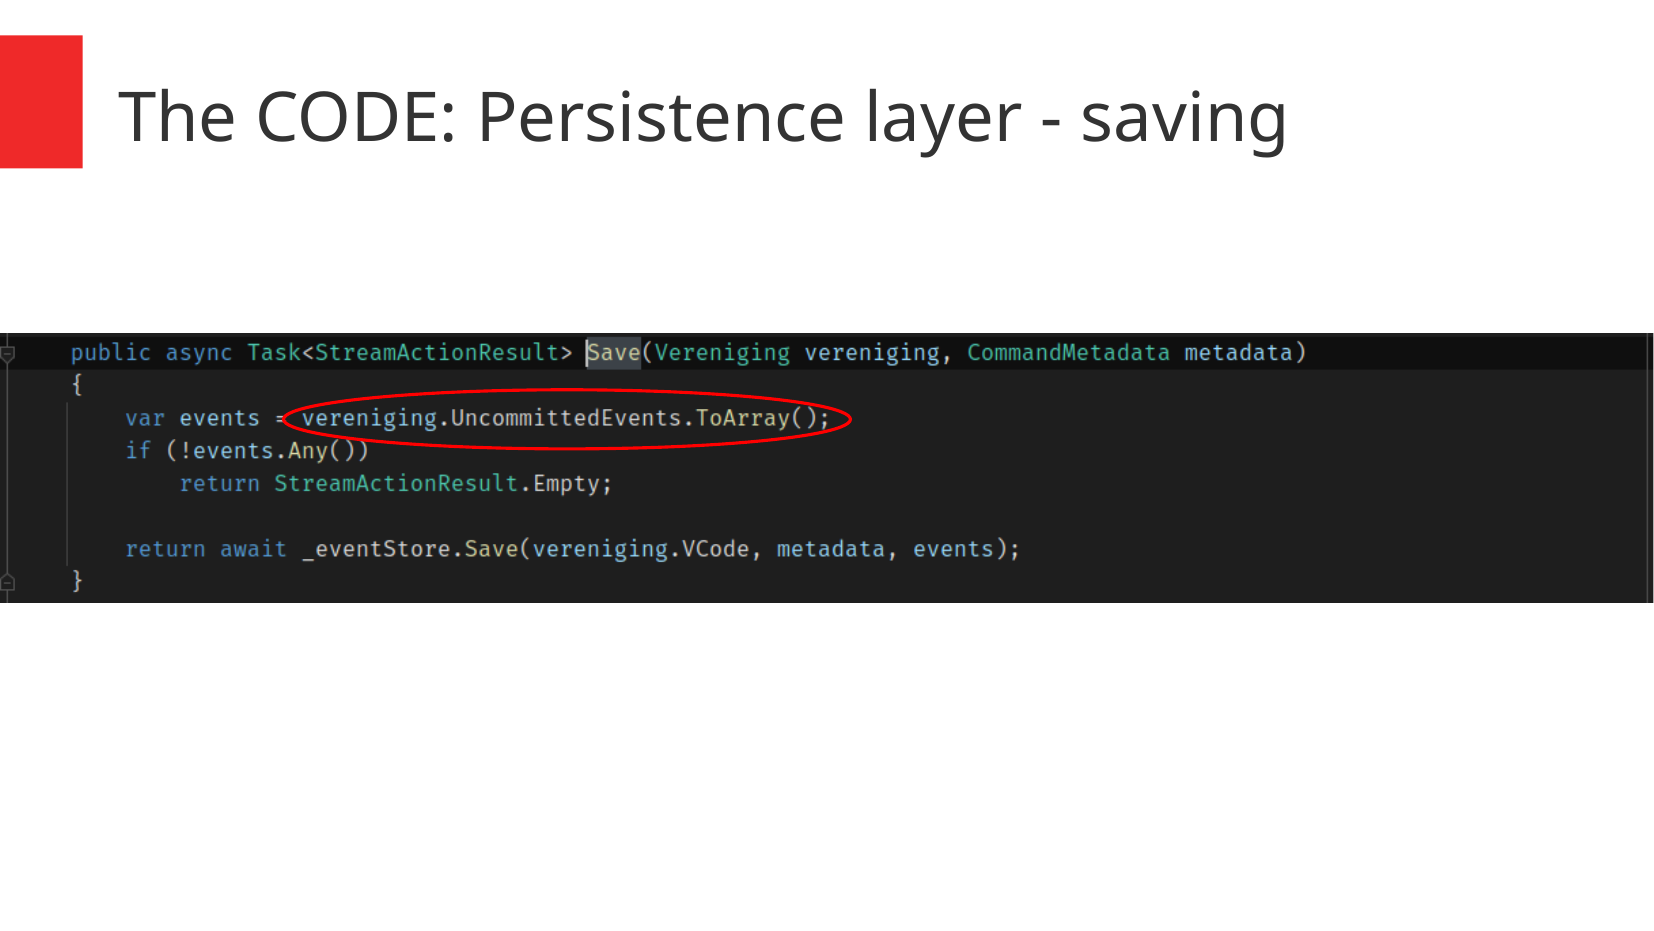

# The CODE: Persistence layer - saving